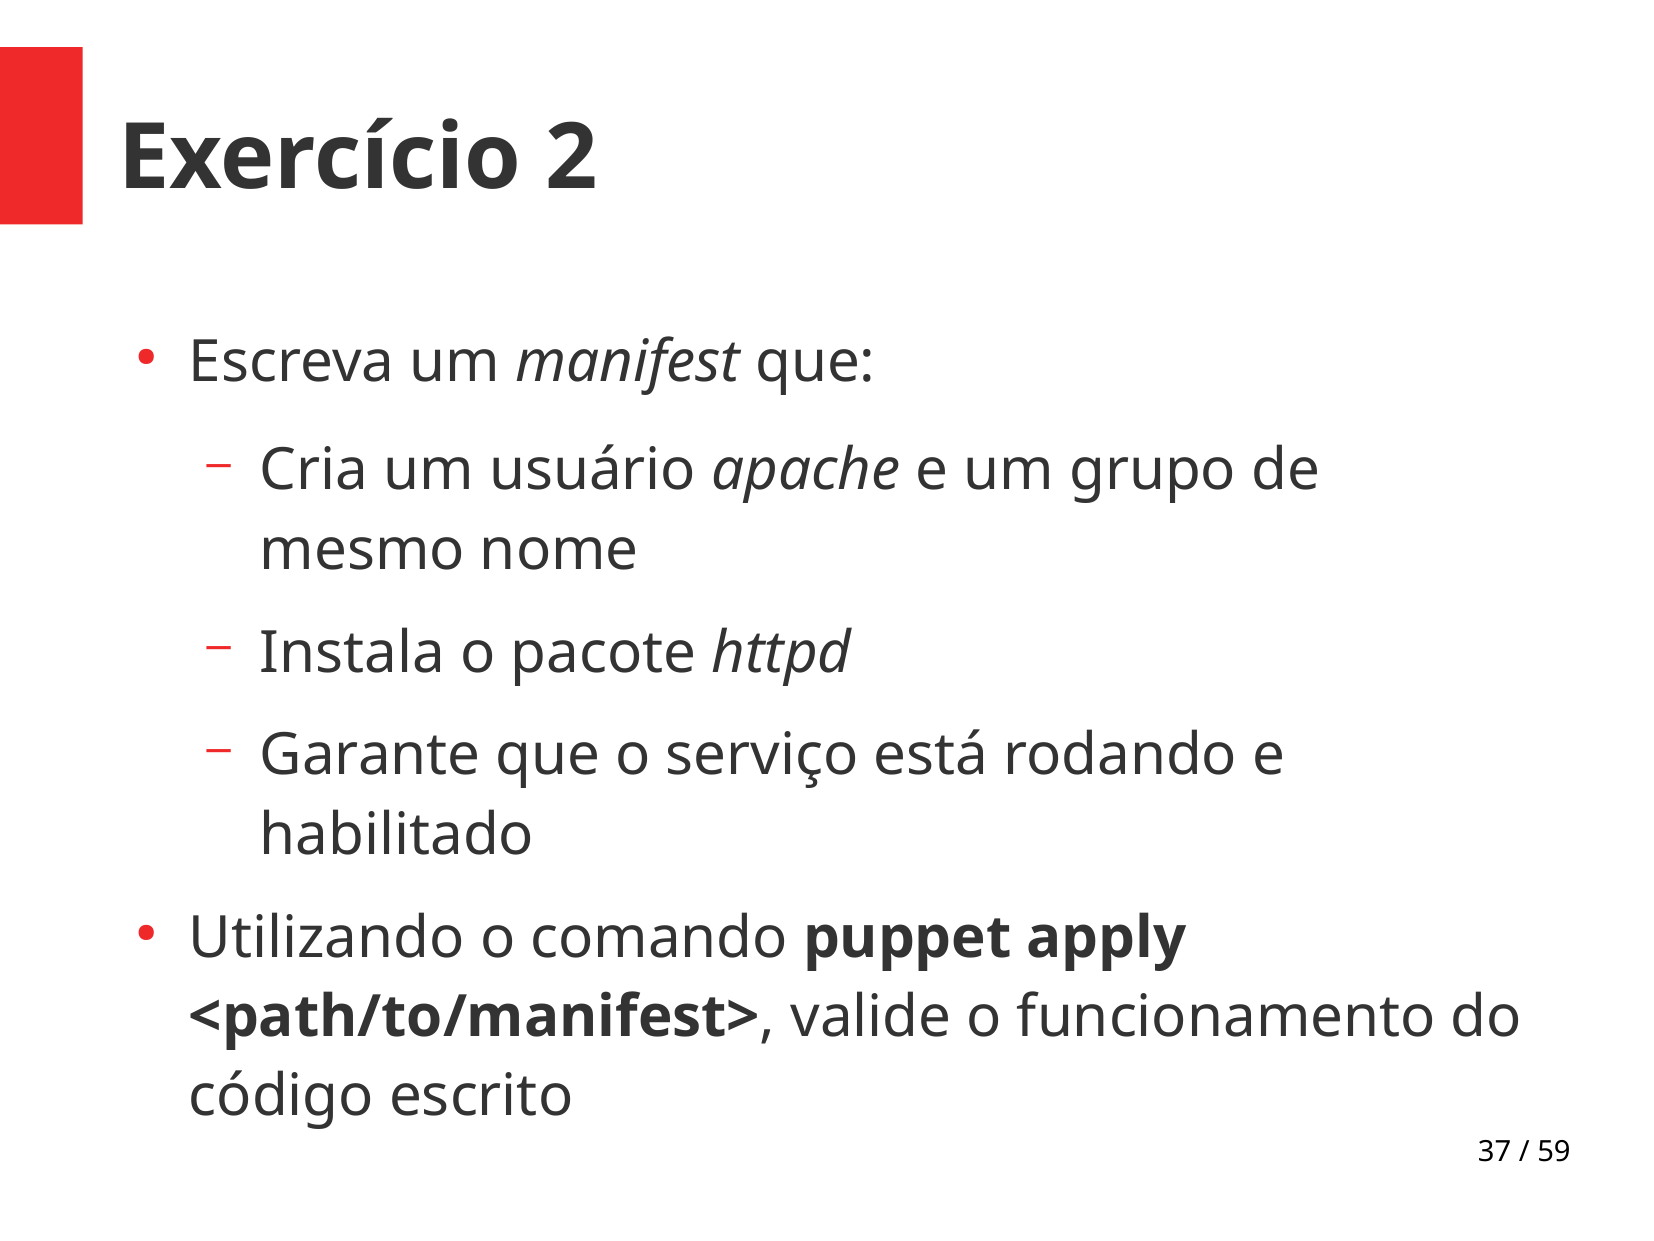

# Exercício 2
Escreva um manifest que:
Cria um usuário apache e um grupo de mesmo nome
Instala o pacote httpd
Garante que o serviço está rodando e habilitado
Utilizando o comando puppet apply <path/to/manifest>, valide o funcionamento do código escrito
37